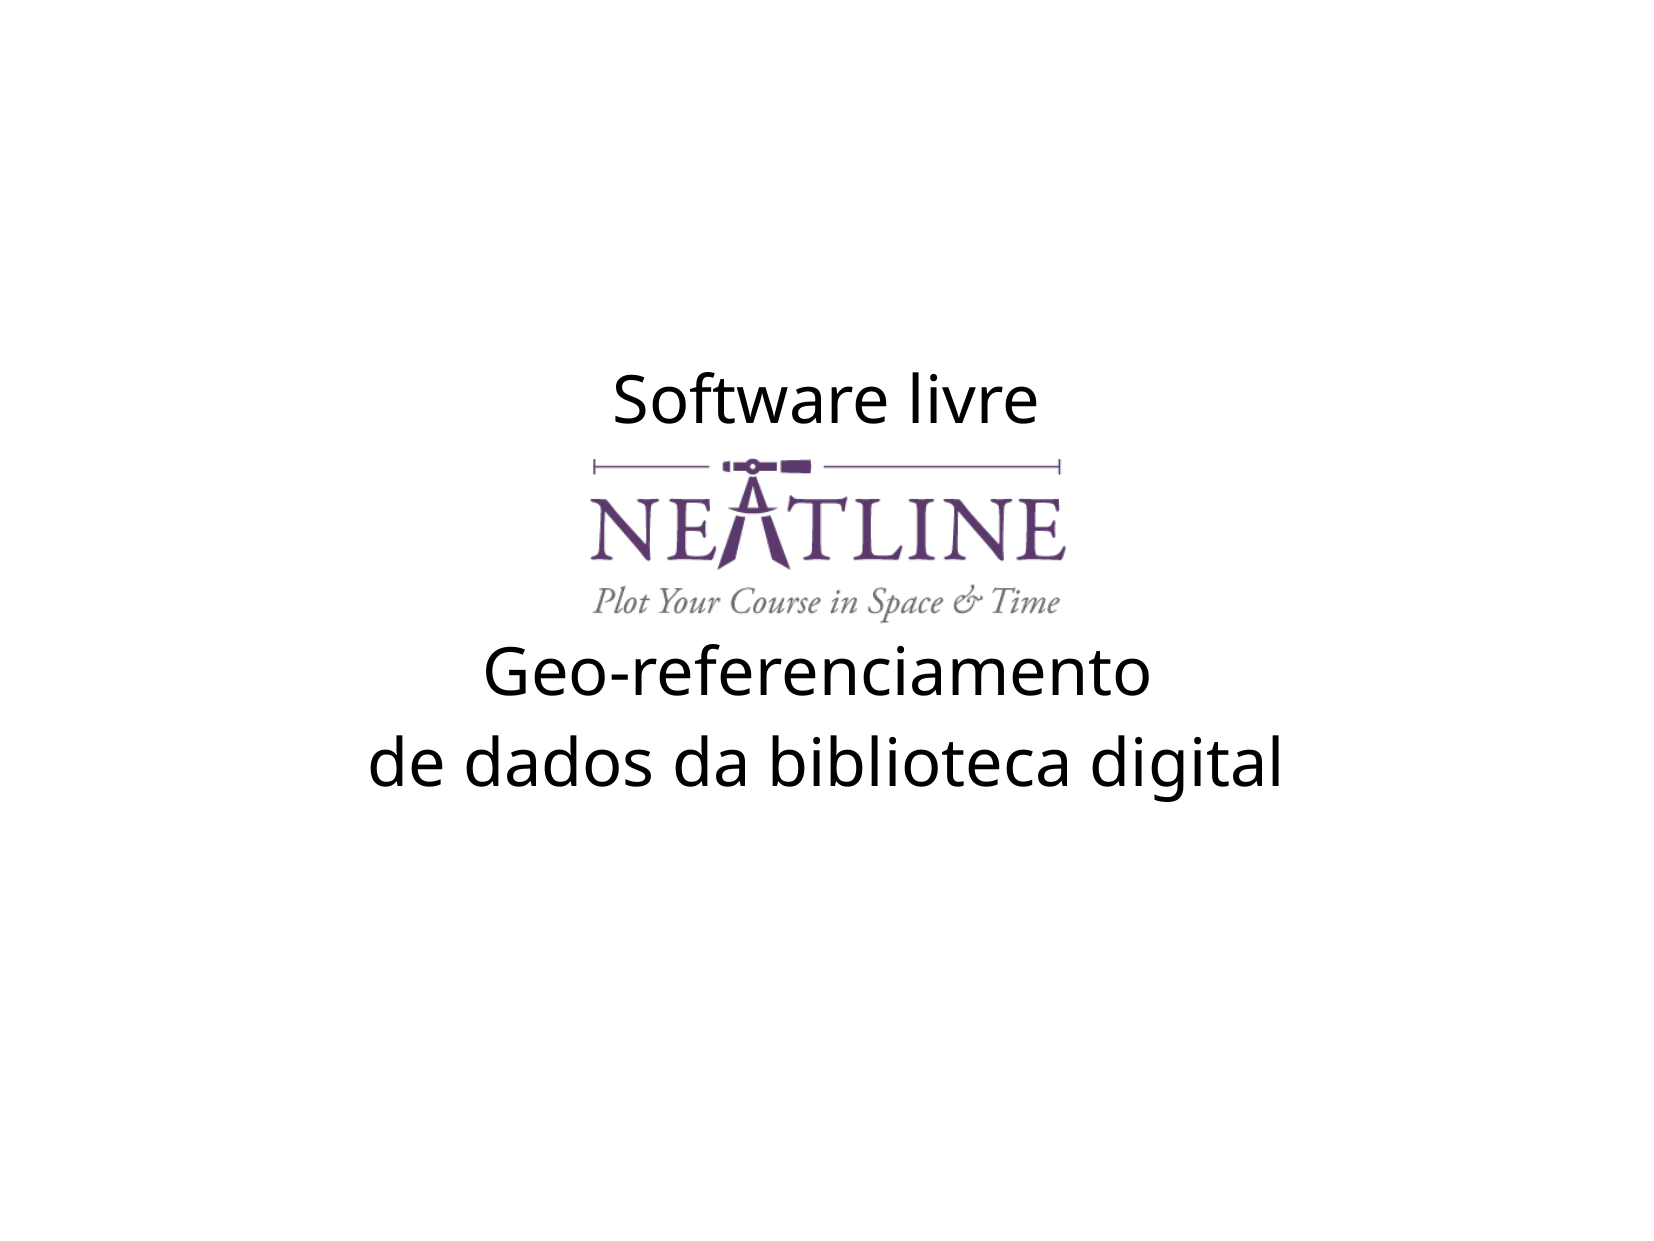

# Software livre
Geo-referenciamento
de dados da biblioteca digital